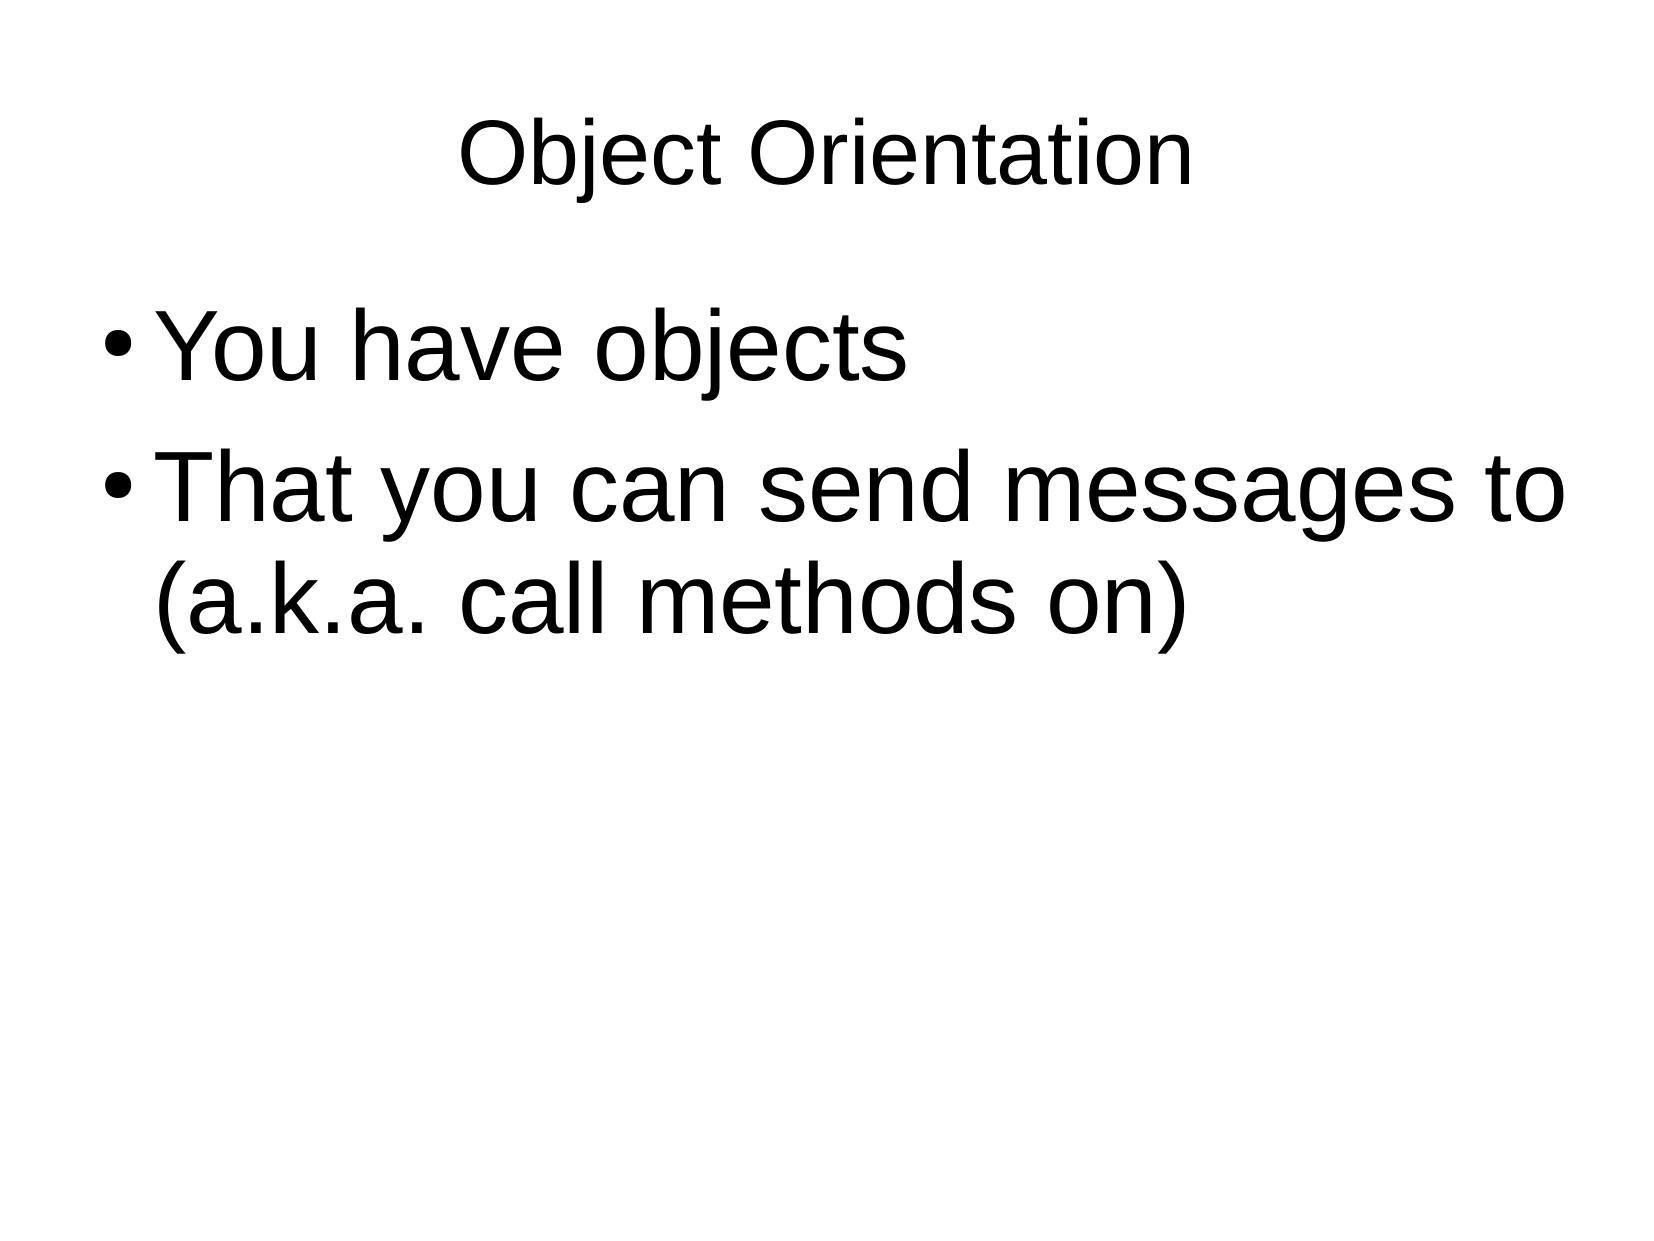

# Object Orientation
You have objects
That you can send messages to (a.k.a. call methods on)